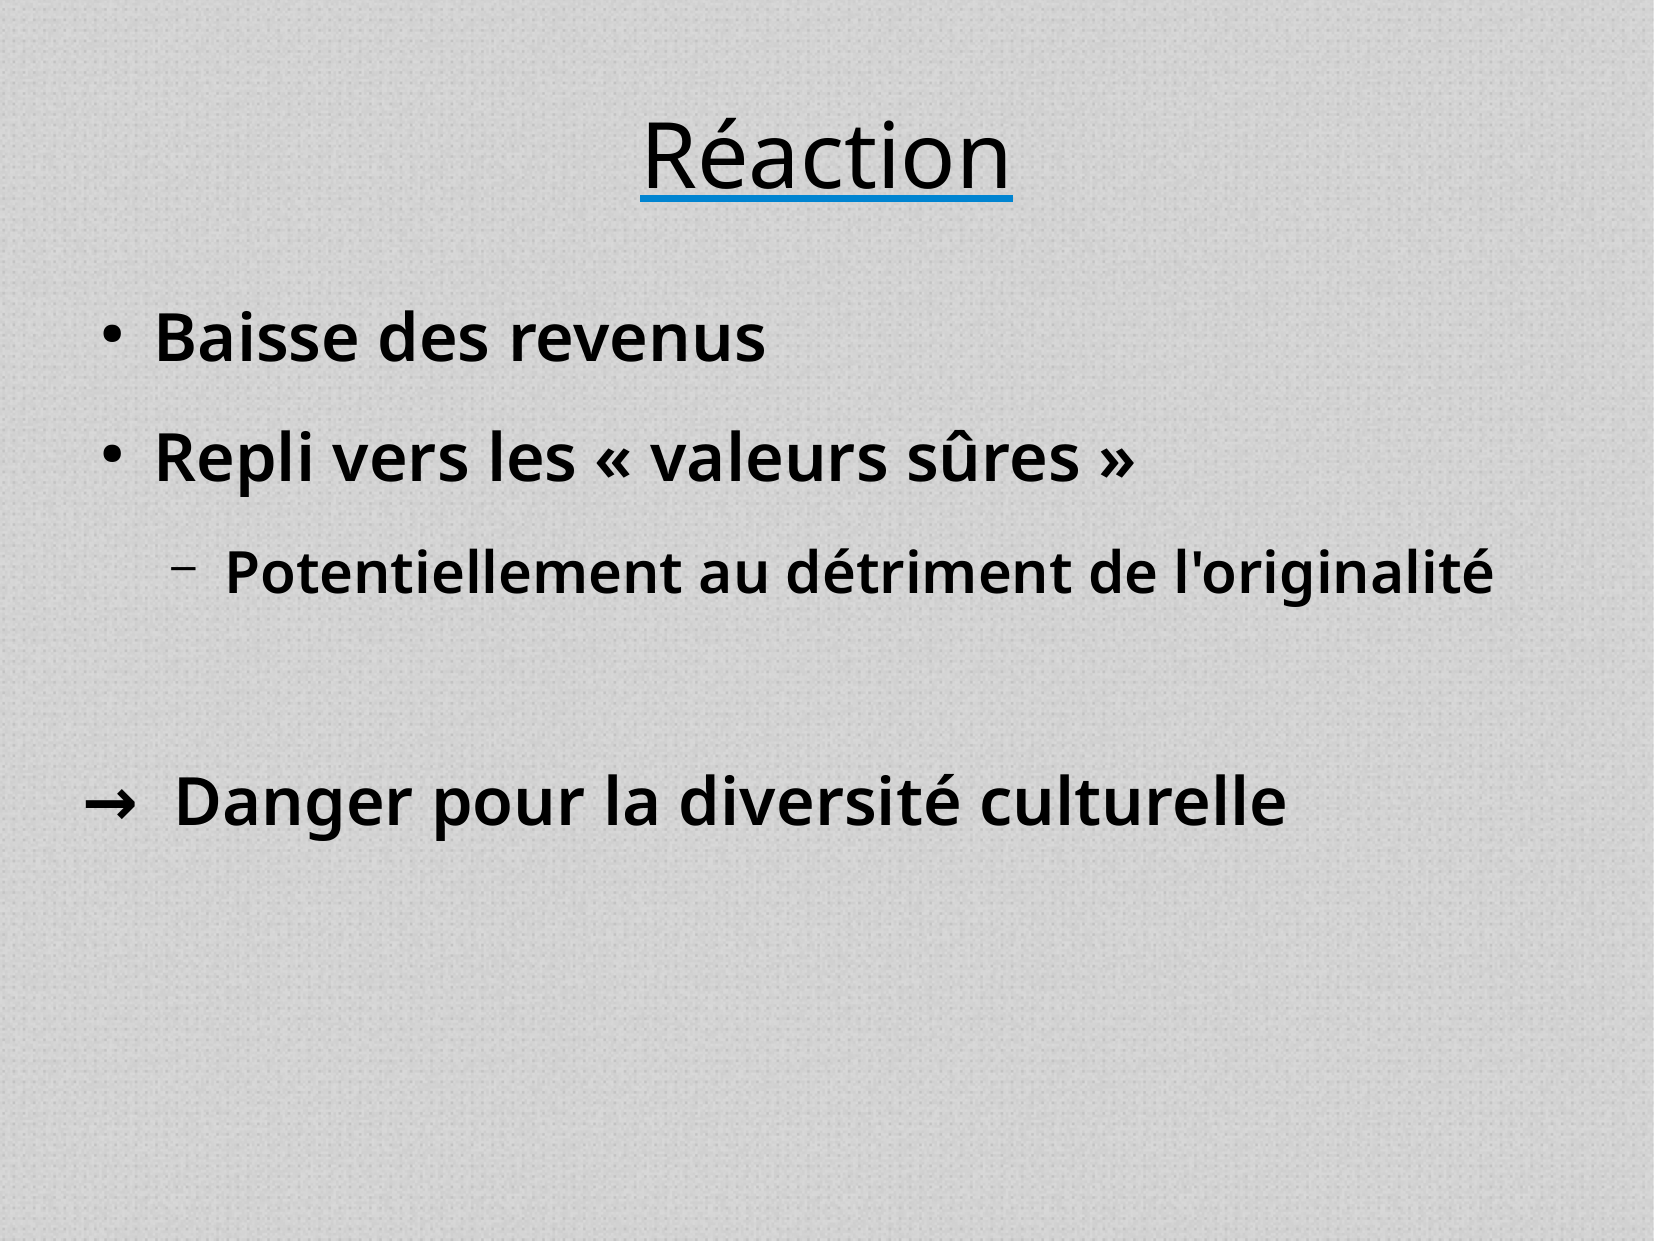

# Réaction
Baisse des revenus
Repli vers les « valeurs sûres »
Potentiellement au détriment de l'originalité
→ Danger pour la diversité culturelle